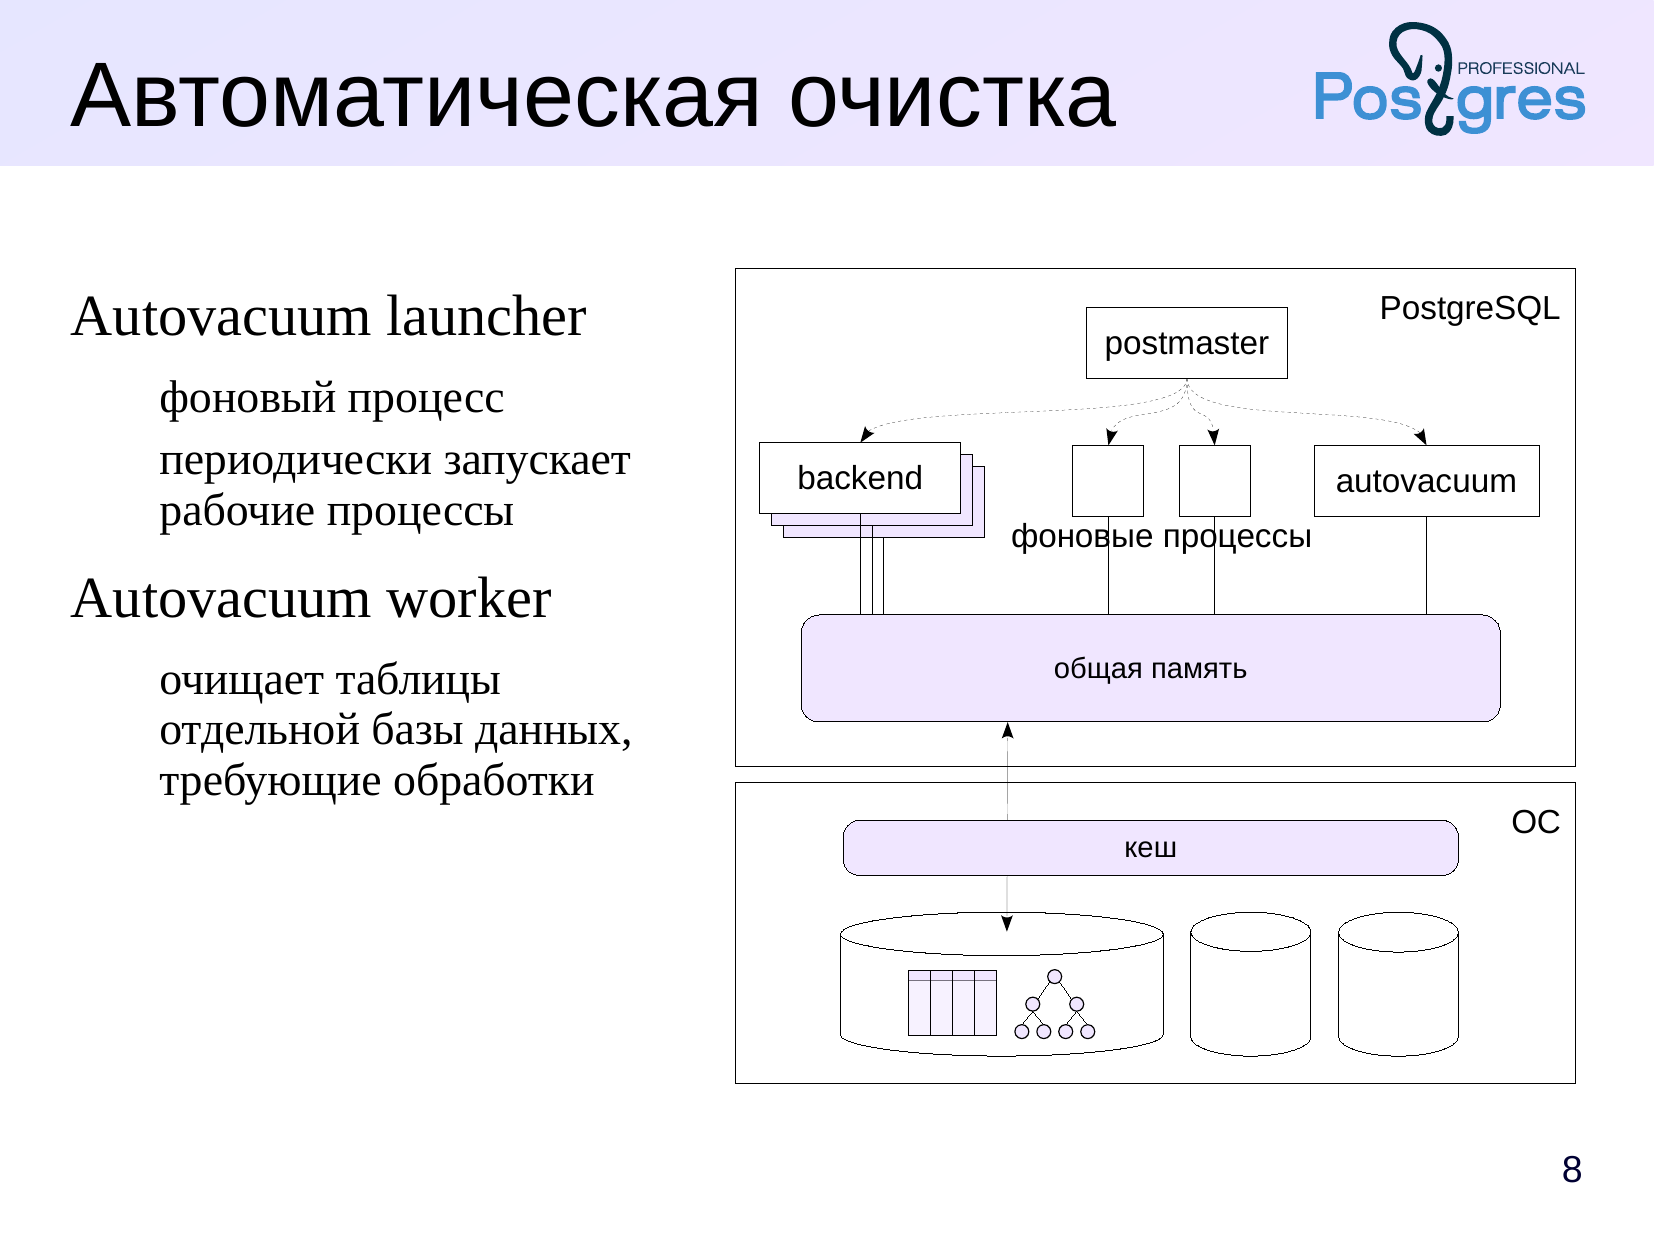

# Автоматическая очистка
PostgreSQL
Autovacuum launcher
фоновый процесс
периодически запускает
рабочие процессы
Autovacuum worker
очищает таблицы
отдельной базы данных,
требующие обработки
postmaster
backend
autovacuum
фоновые процессы
общая память
ОС
кеш